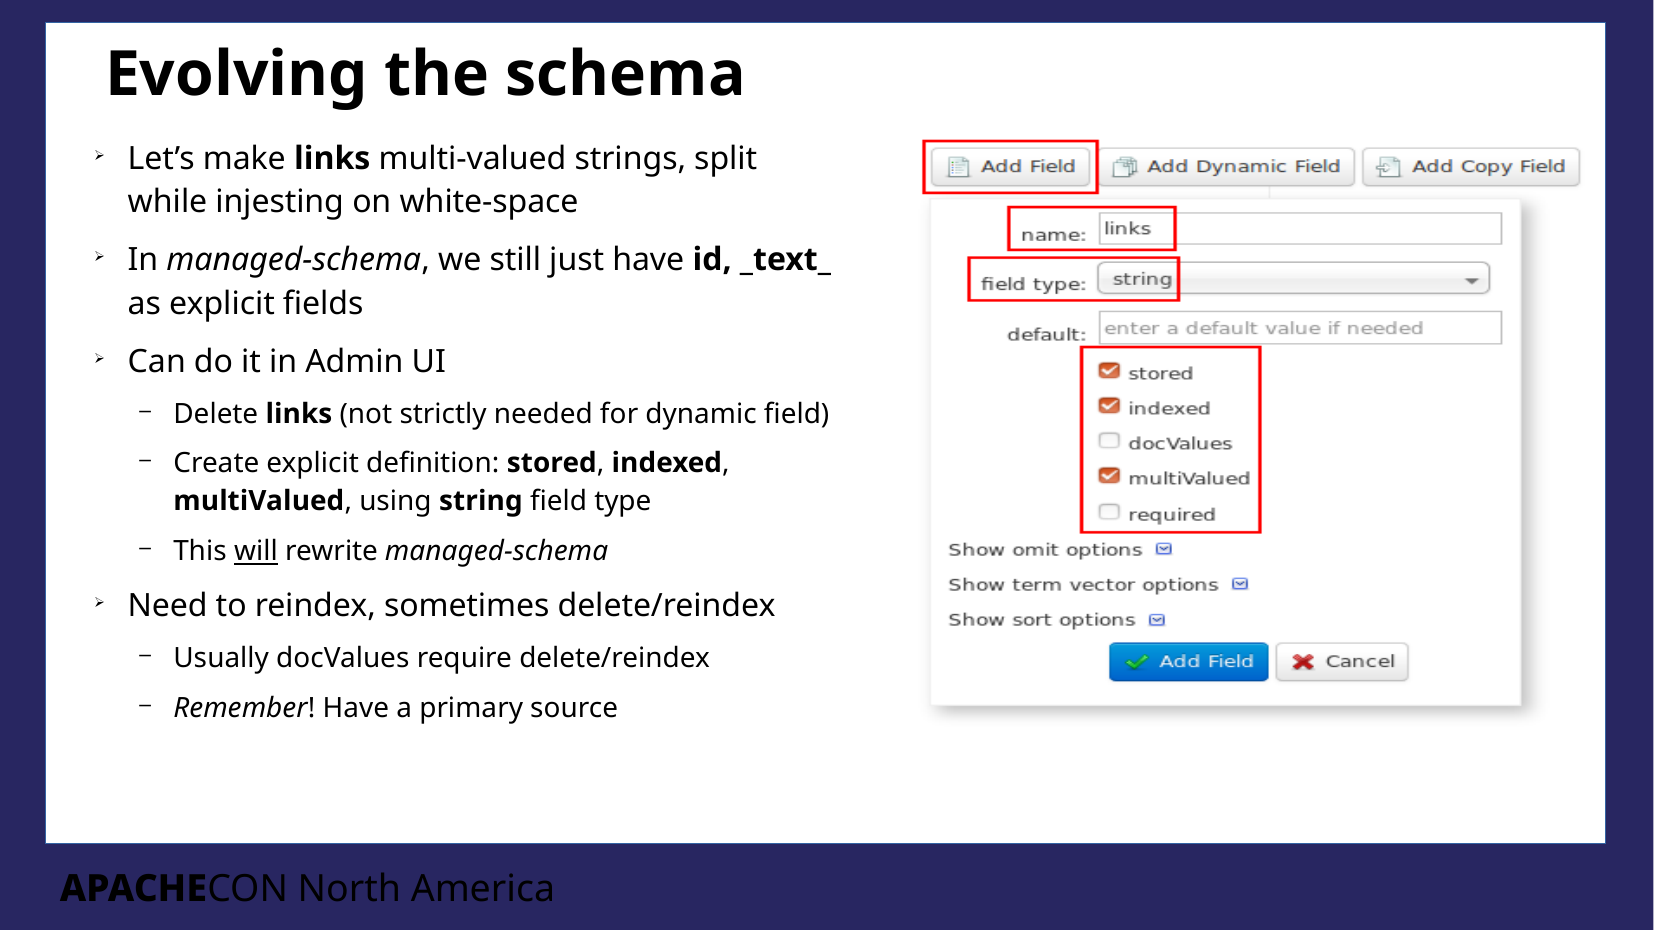

# Evolving the schema
Let’s make links multi-valued strings, split while injesting on white-space
In managed-schema, we still just have id, _text_ as explicit fields
Can do it in Admin UI
Delete links (not strictly needed for dynamic field)
Create explicit definition: stored, indexed, multiValued, using string field type
This will rewrite managed-schema
Need to reindex, sometimes delete/reindex
Usually docValues require delete/reindex
Remember! Have a primary source